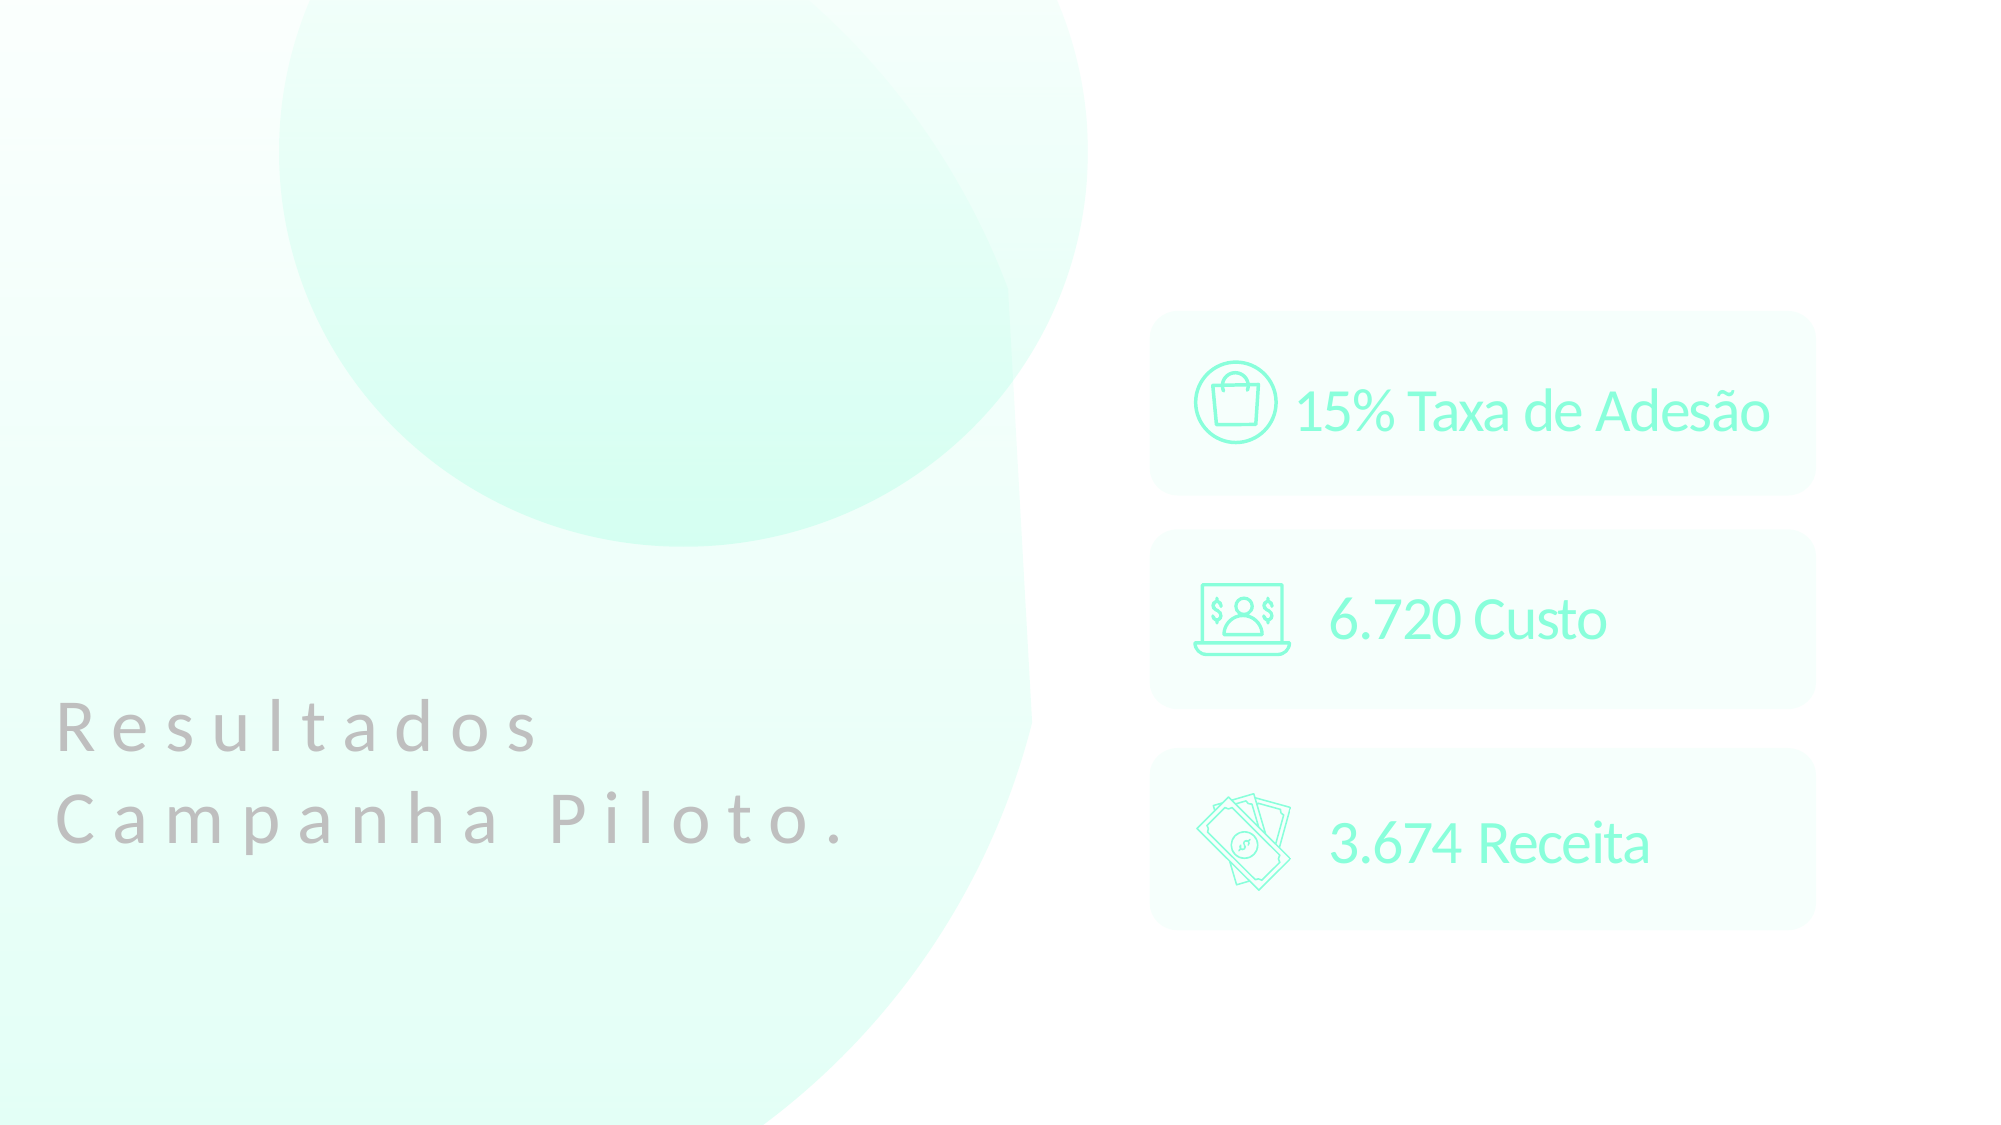

15% Taxa de Adesão
6.720 Custo
Resultados
Campanha Piloto.
3.674 Receita